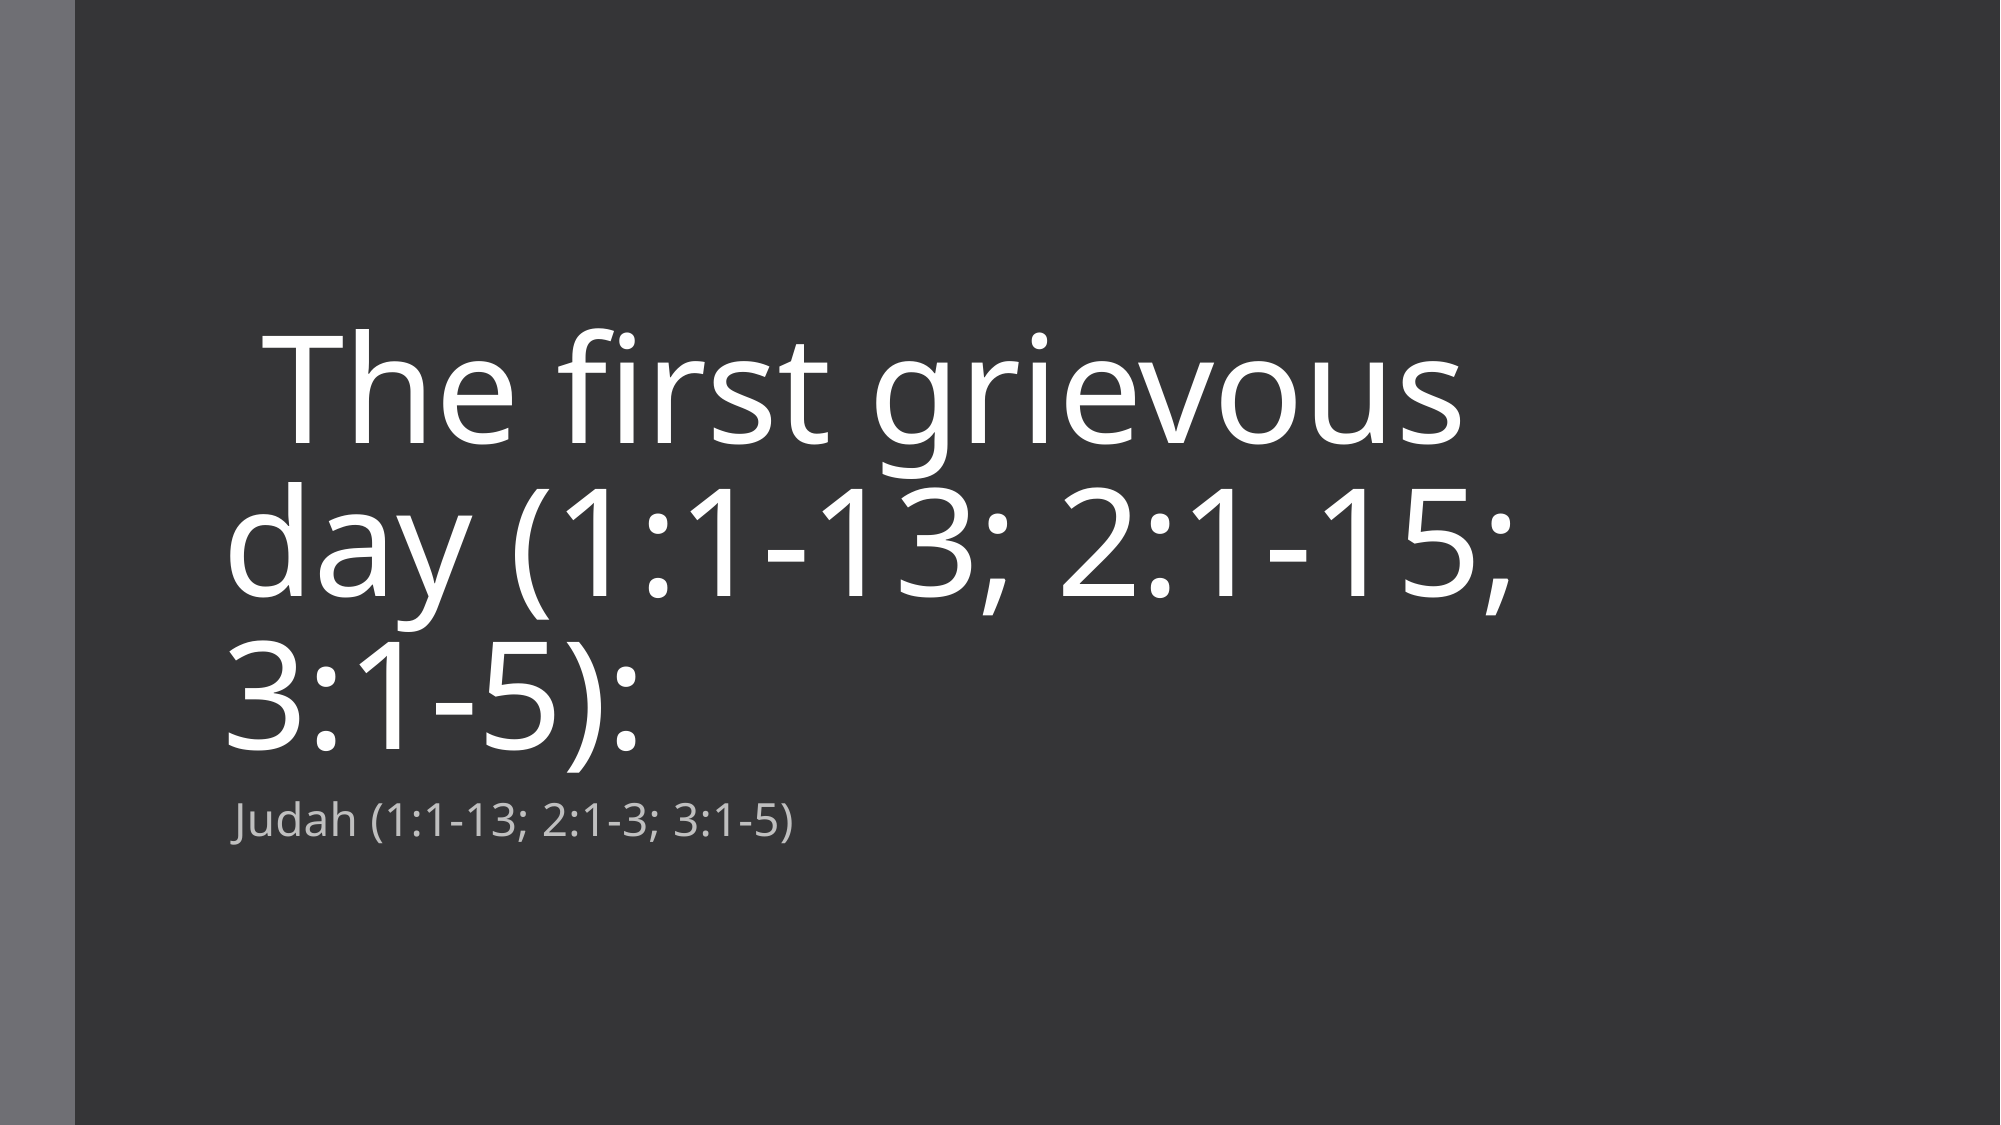

# The first grievous day (1:1-13; 2:1-15; 3:1-5):
 Judah (1:1-13; 2:1-3; 3:1-5)